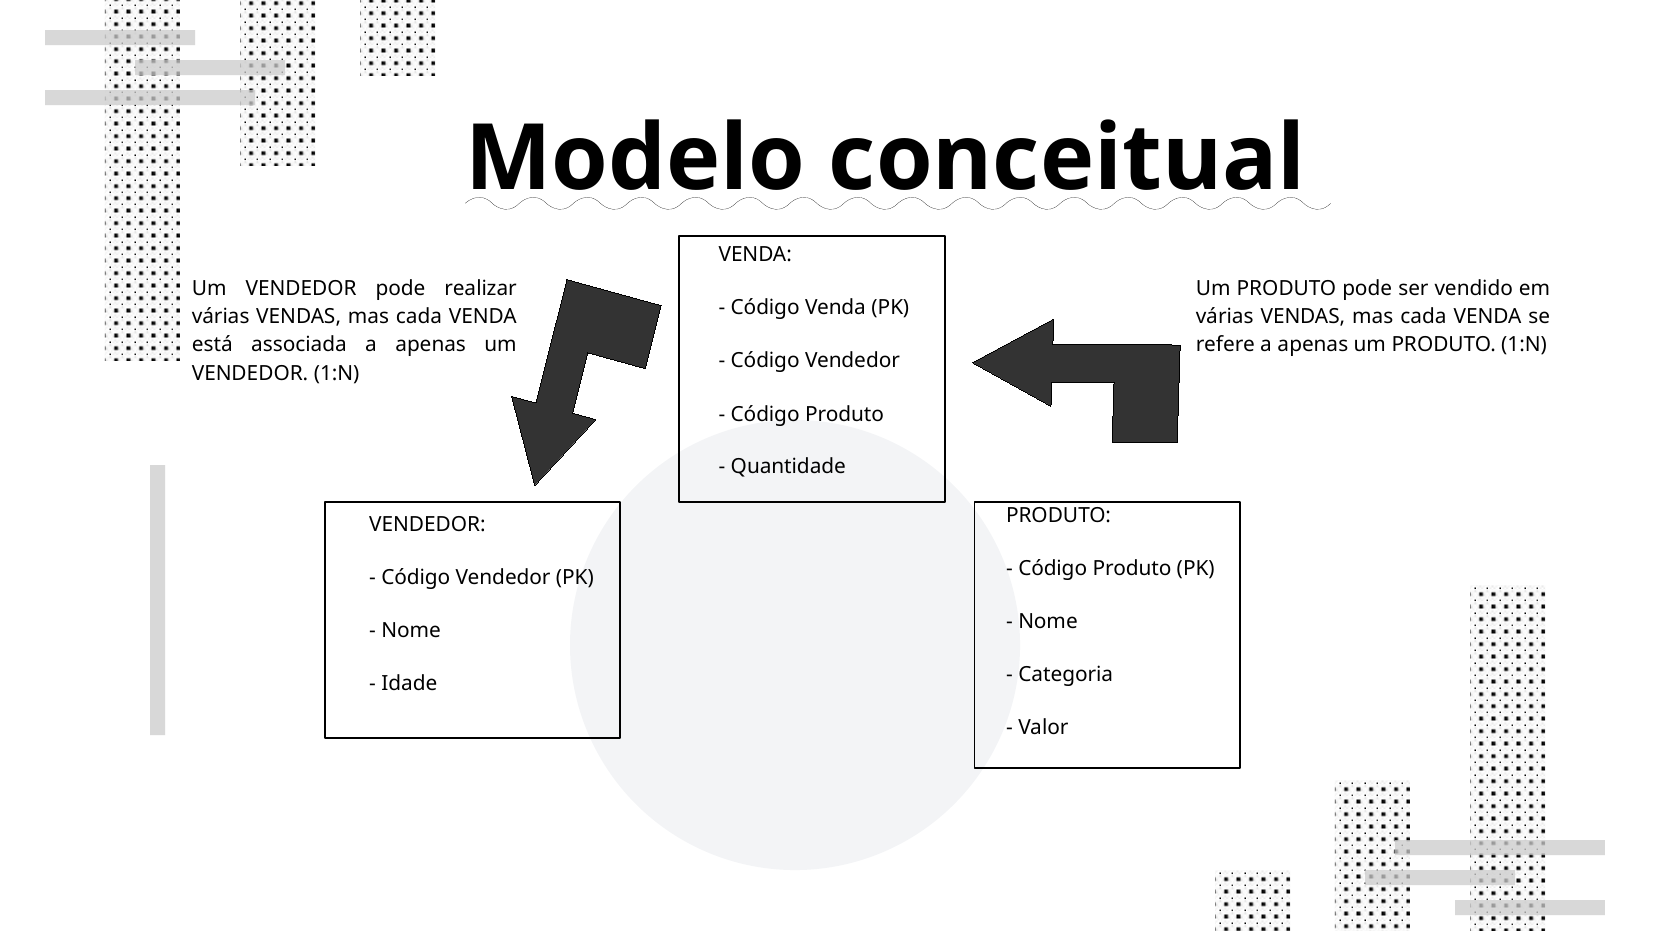

# Modelo conceitual
VENDA:
- Código Venda (PK)
- Código Vendedor
- Código Produto
- Quantidade
Um VENDEDOR pode realizar várias VENDAS, mas cada VENDA está associada a apenas um VENDEDOR. (1:N)
Um PRODUTO pode ser vendido em várias VENDAS, mas cada VENDA se refere a apenas um PRODUTO. (1:N)
PRODUTO:
- Código Produto (PK)
- Nome
- Categoria
- Valor
VENDEDOR:
- Código Vendedor (PK)
- Nome
- Idade